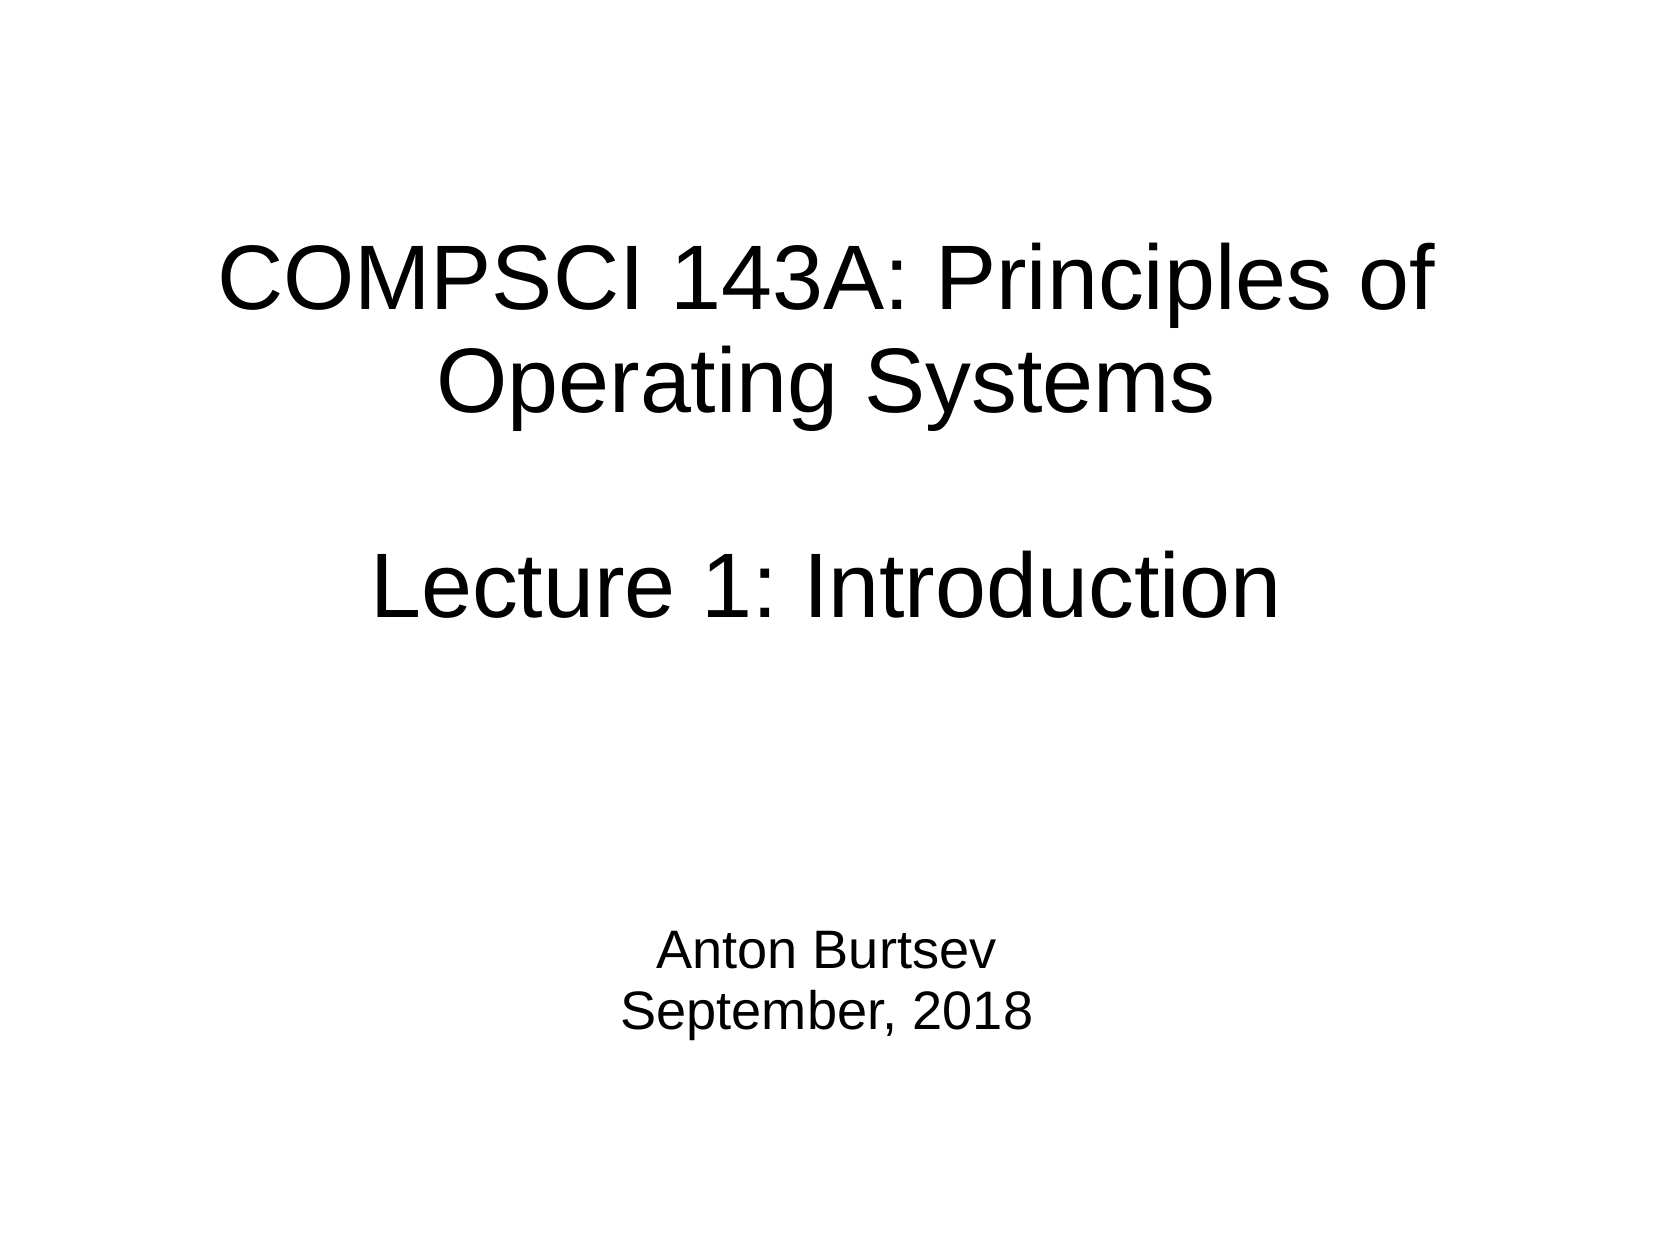

# COMPSCI 143A: Principles of Operating Systems Lecture 1: Introduction
Anton Burtsev
September, 2018